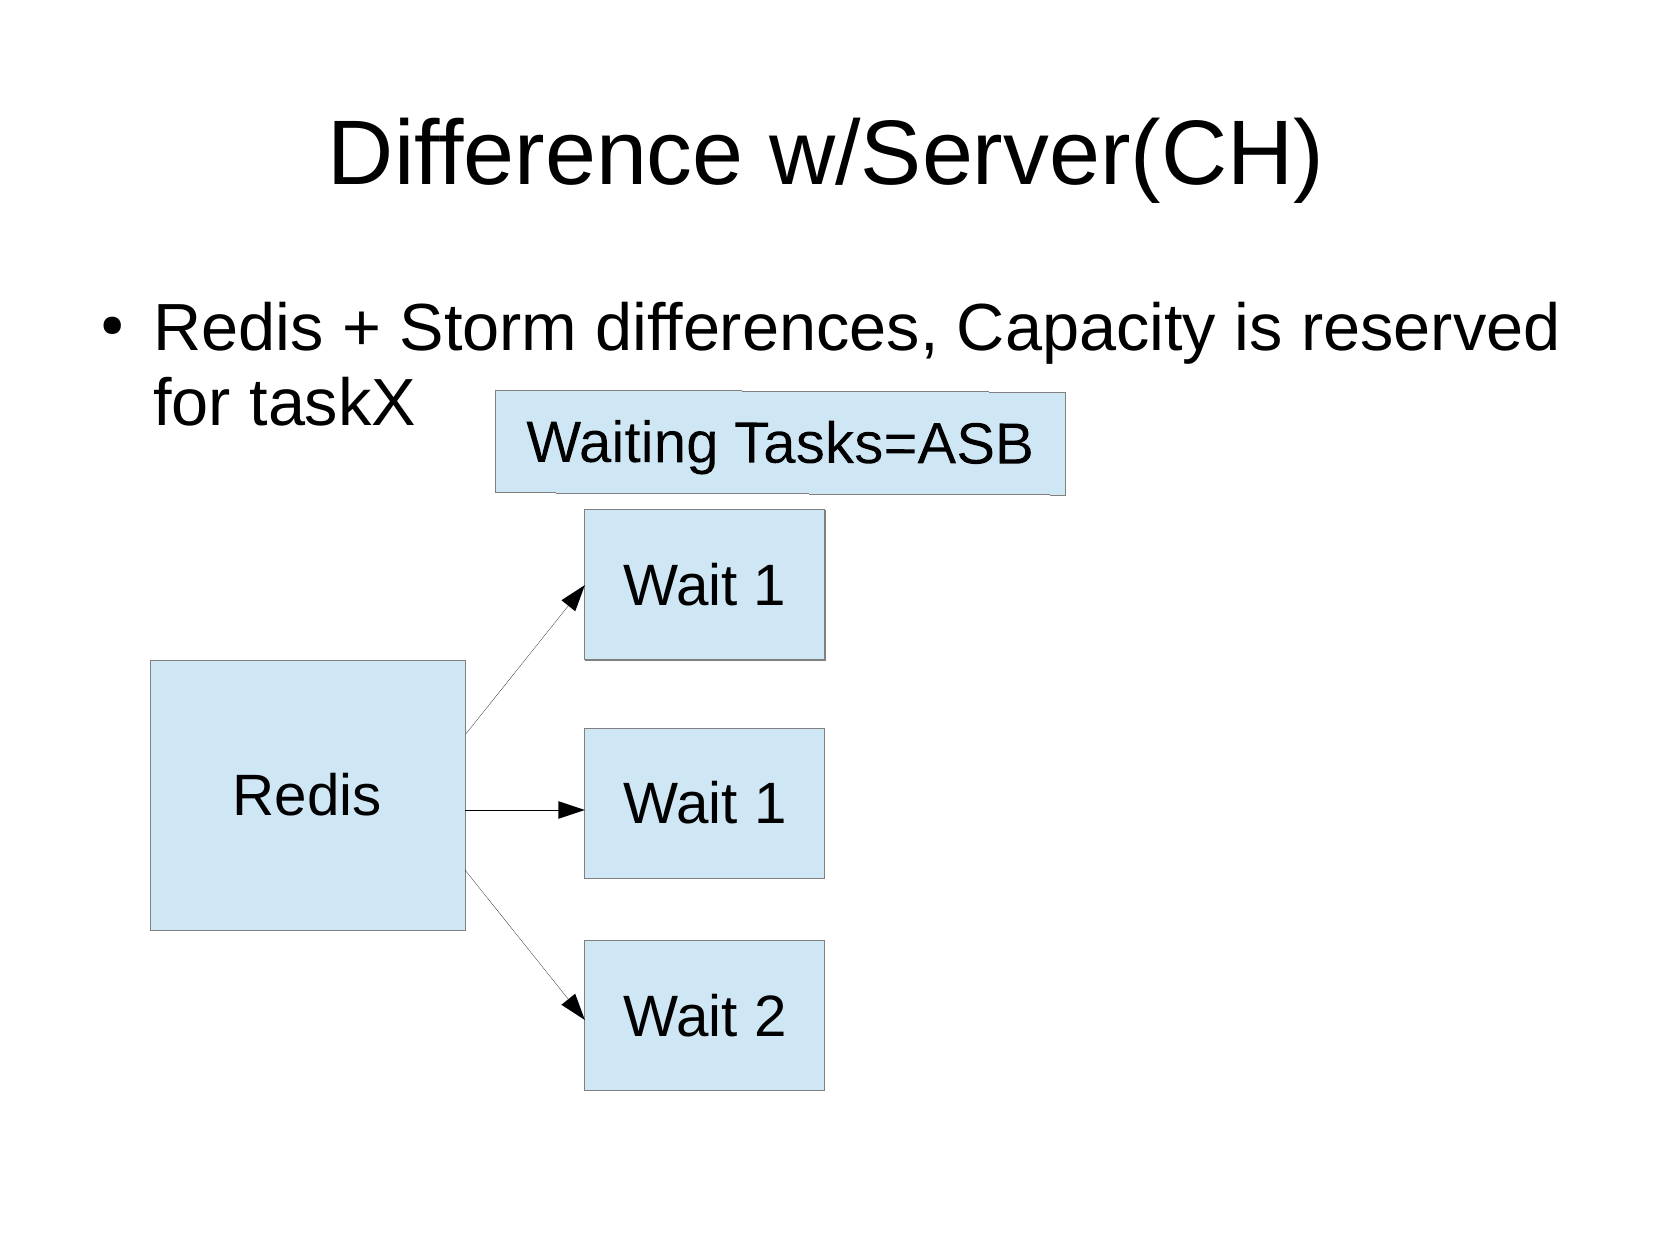

# Difference w/Server(CH)
Redis + Storm differences, Capacity is reserved for taskX
Waiting Tasks=ASB
Wait 1
Redis
Wait 1
Wait 2